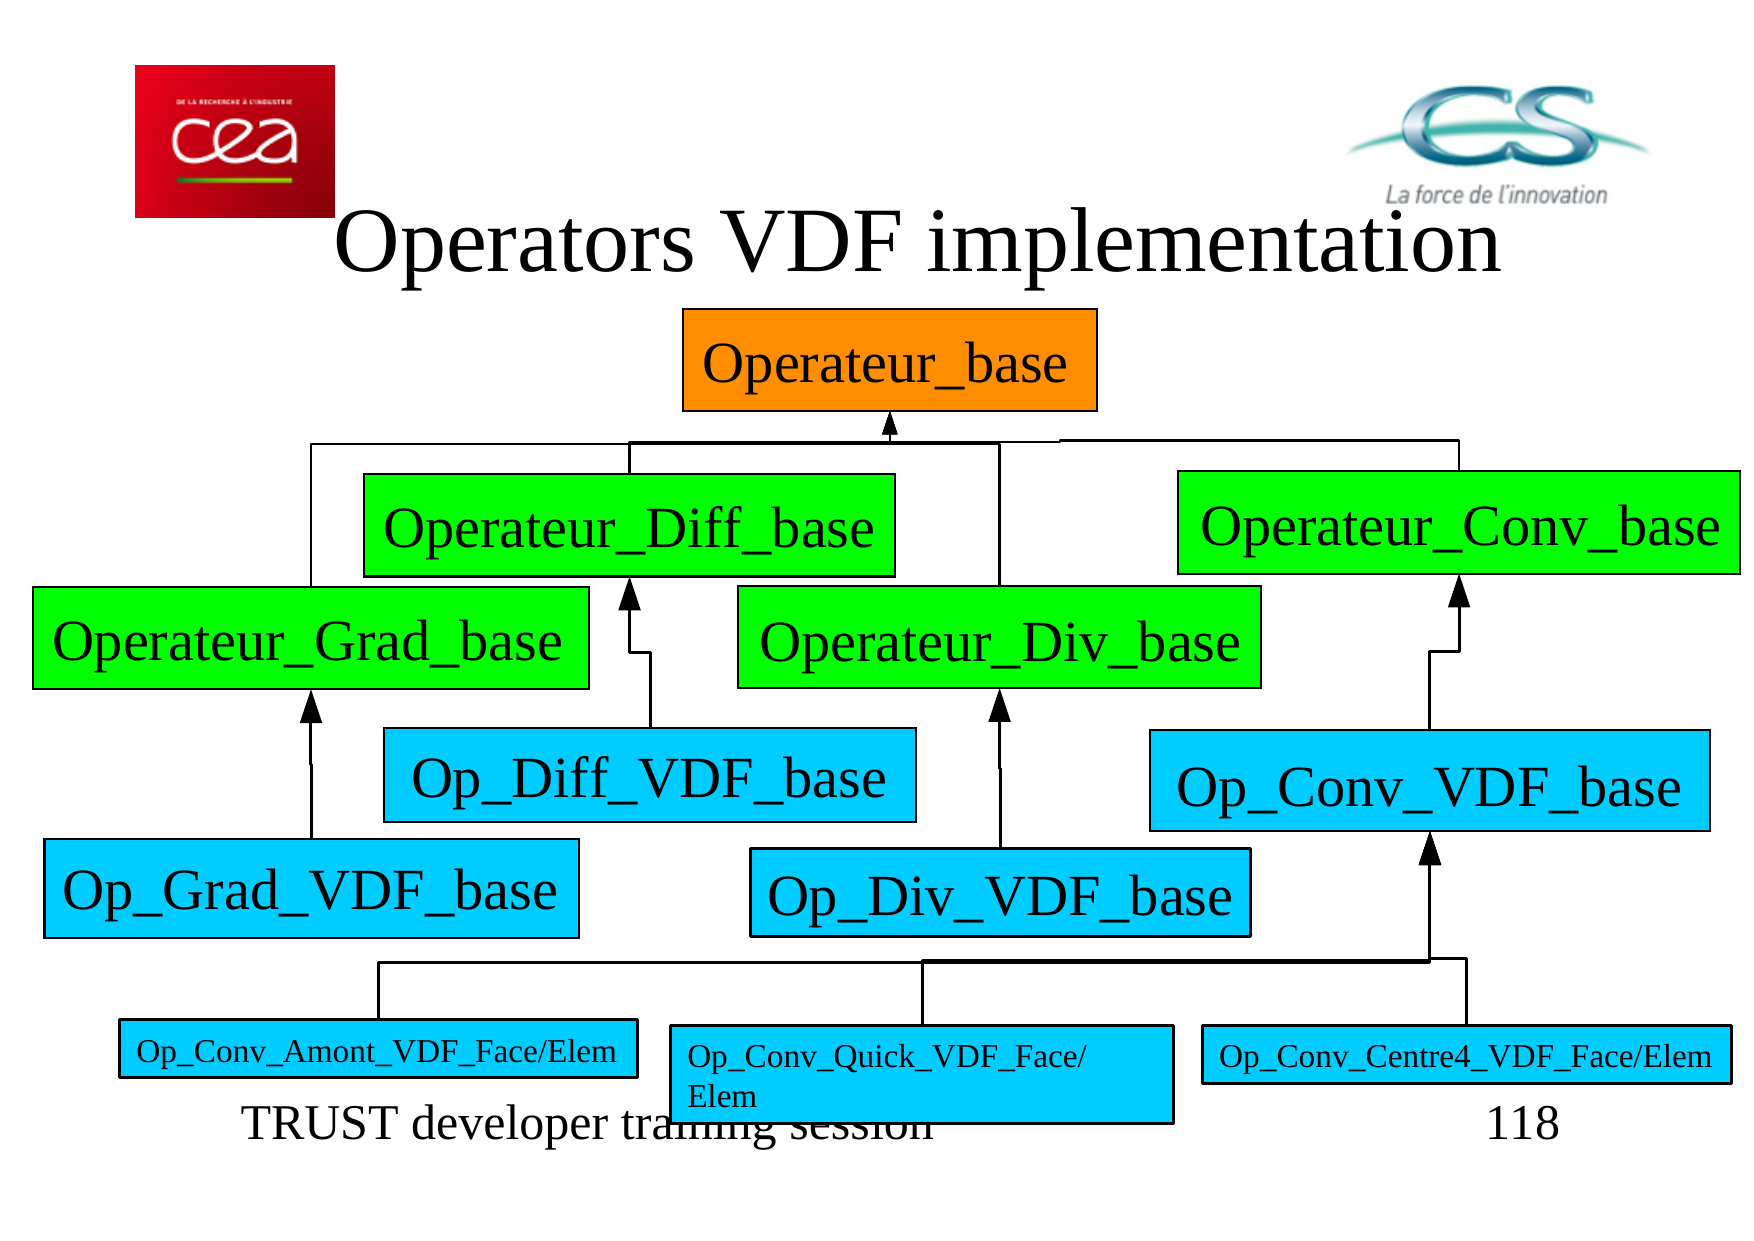

# Operators VDF implementation
Operateur_base
Operateur_Conv_base
Operateur_Diff_base
Operateur_Div_base
Operateur_Grad_base
Op_Diff_VDF_base
Op_Conv_VDF_base
Op_Grad_VDF_base
Op_Div_VDF_base
Op_Conv_Amont_VDF_Face/Elem
Op_Conv_Quick_VDF_Face/Elem
Op_Conv_Centre4_VDF_Face/Elem
TRUST developer training session
118